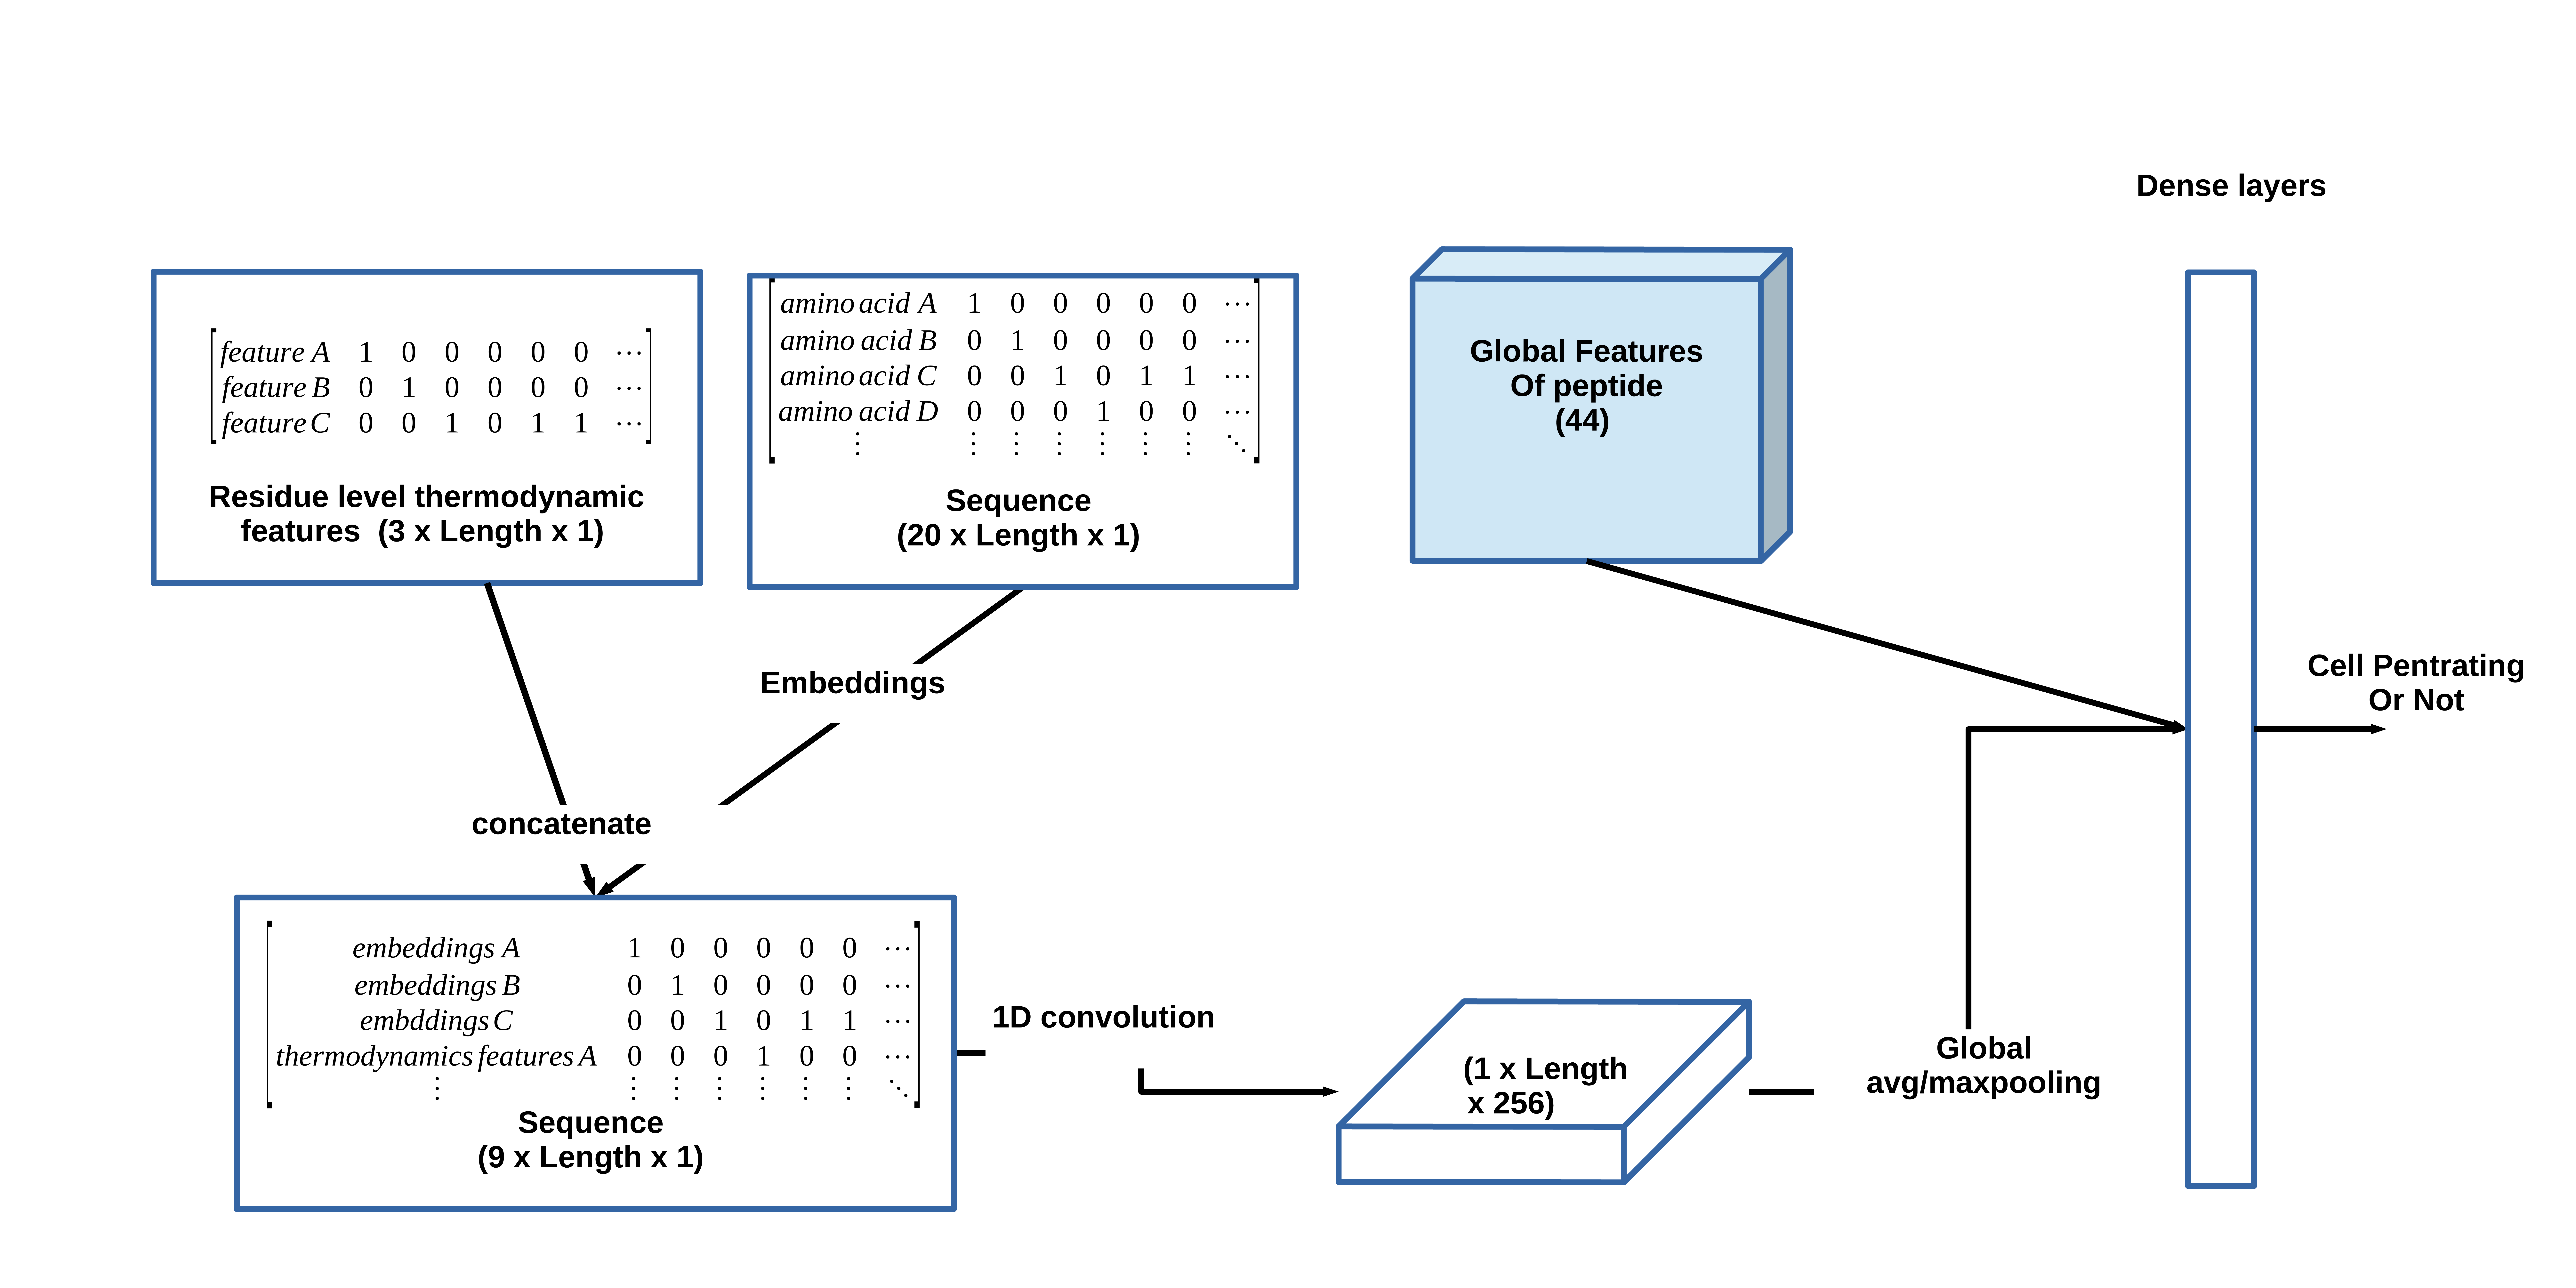

Dense layers
Residue level thermodynamic
features (3 x Length x 1)
Sequence
(20 x Length x 1)
Global Features
Of peptide
(44)
Cell Pentrating
Or Not
Embeddings
concatenate
Sequence
(9 x Length x 1)
1D convolution
 (1 x Length
 x 256)
Global avg/maxpooling